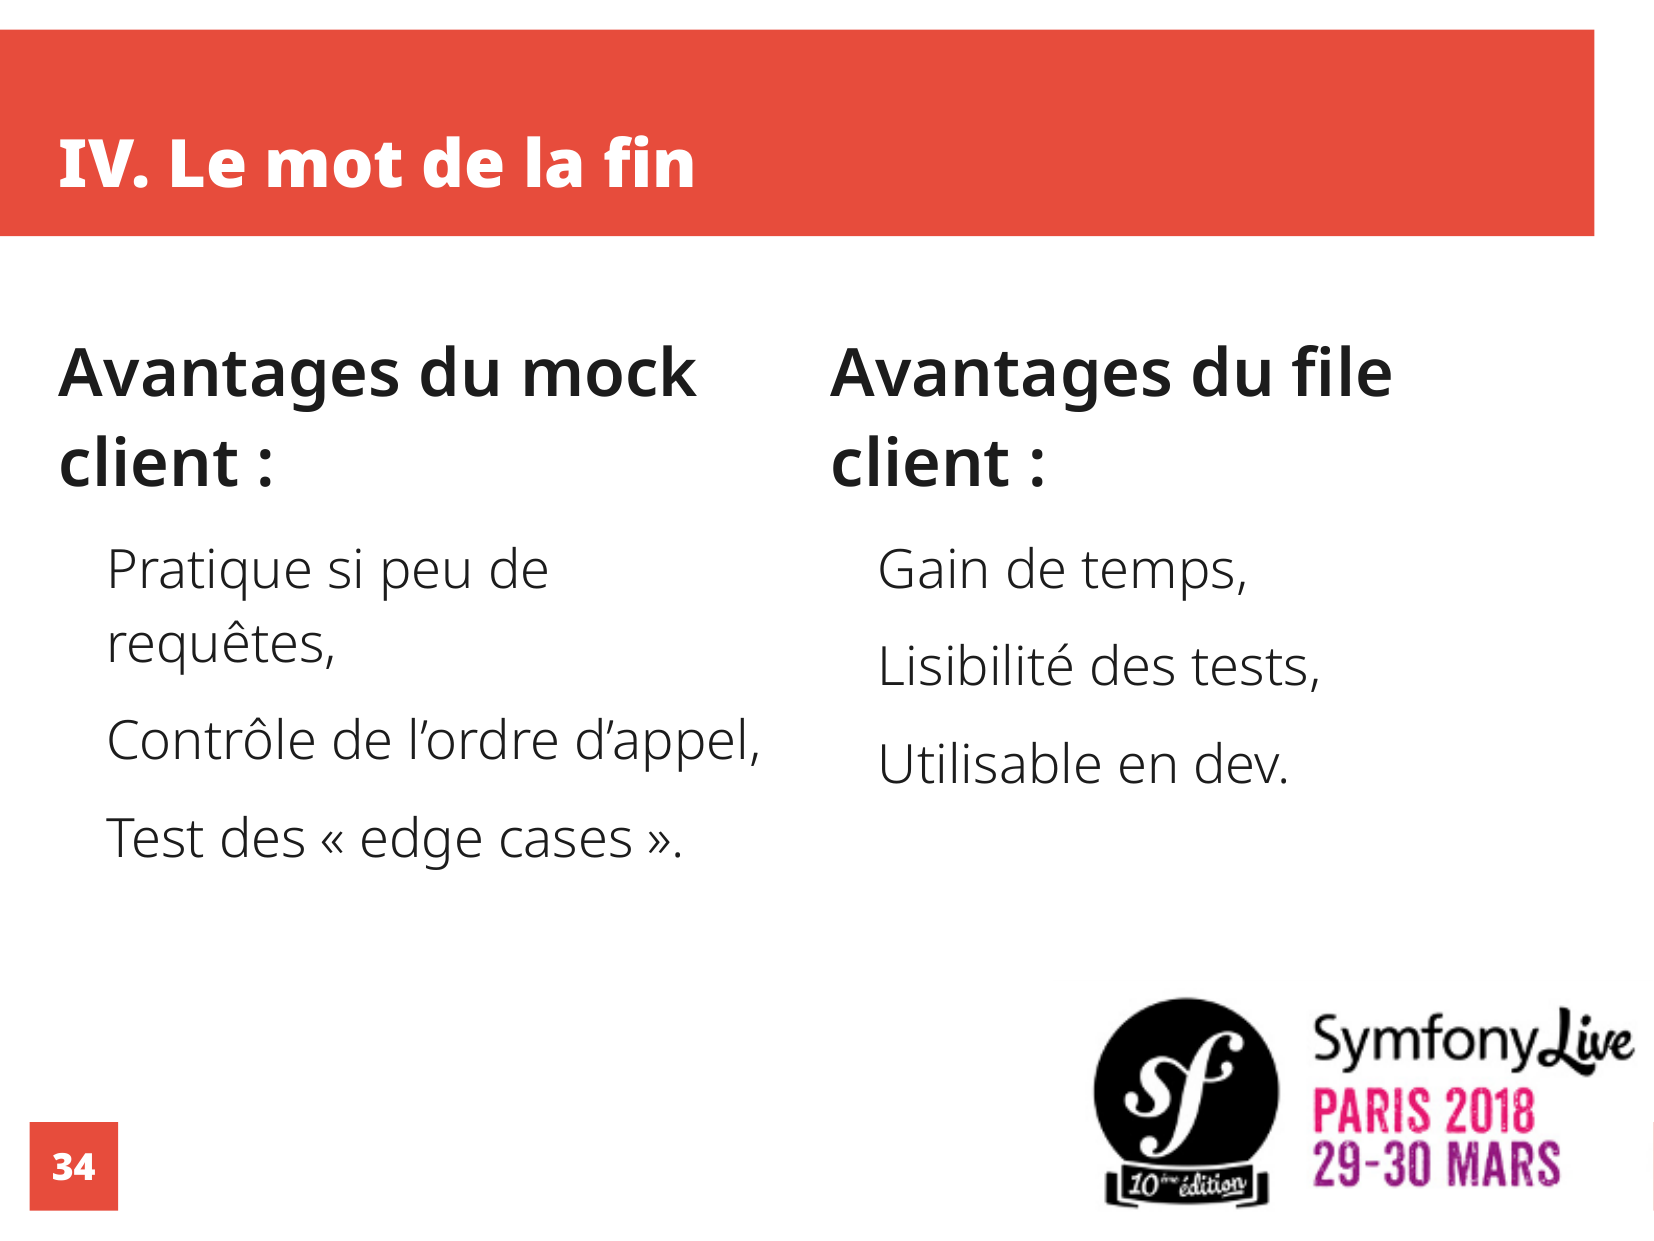

# IV. Le mot de la fin
Avantages du mock client :
Pratique si peu de requêtes,
Contrôle de l’ordre d’appel,
Test des « edge cases ».
Avantages du file client :
Gain de temps,
Lisibilité des tests,
Utilisable en dev.
34